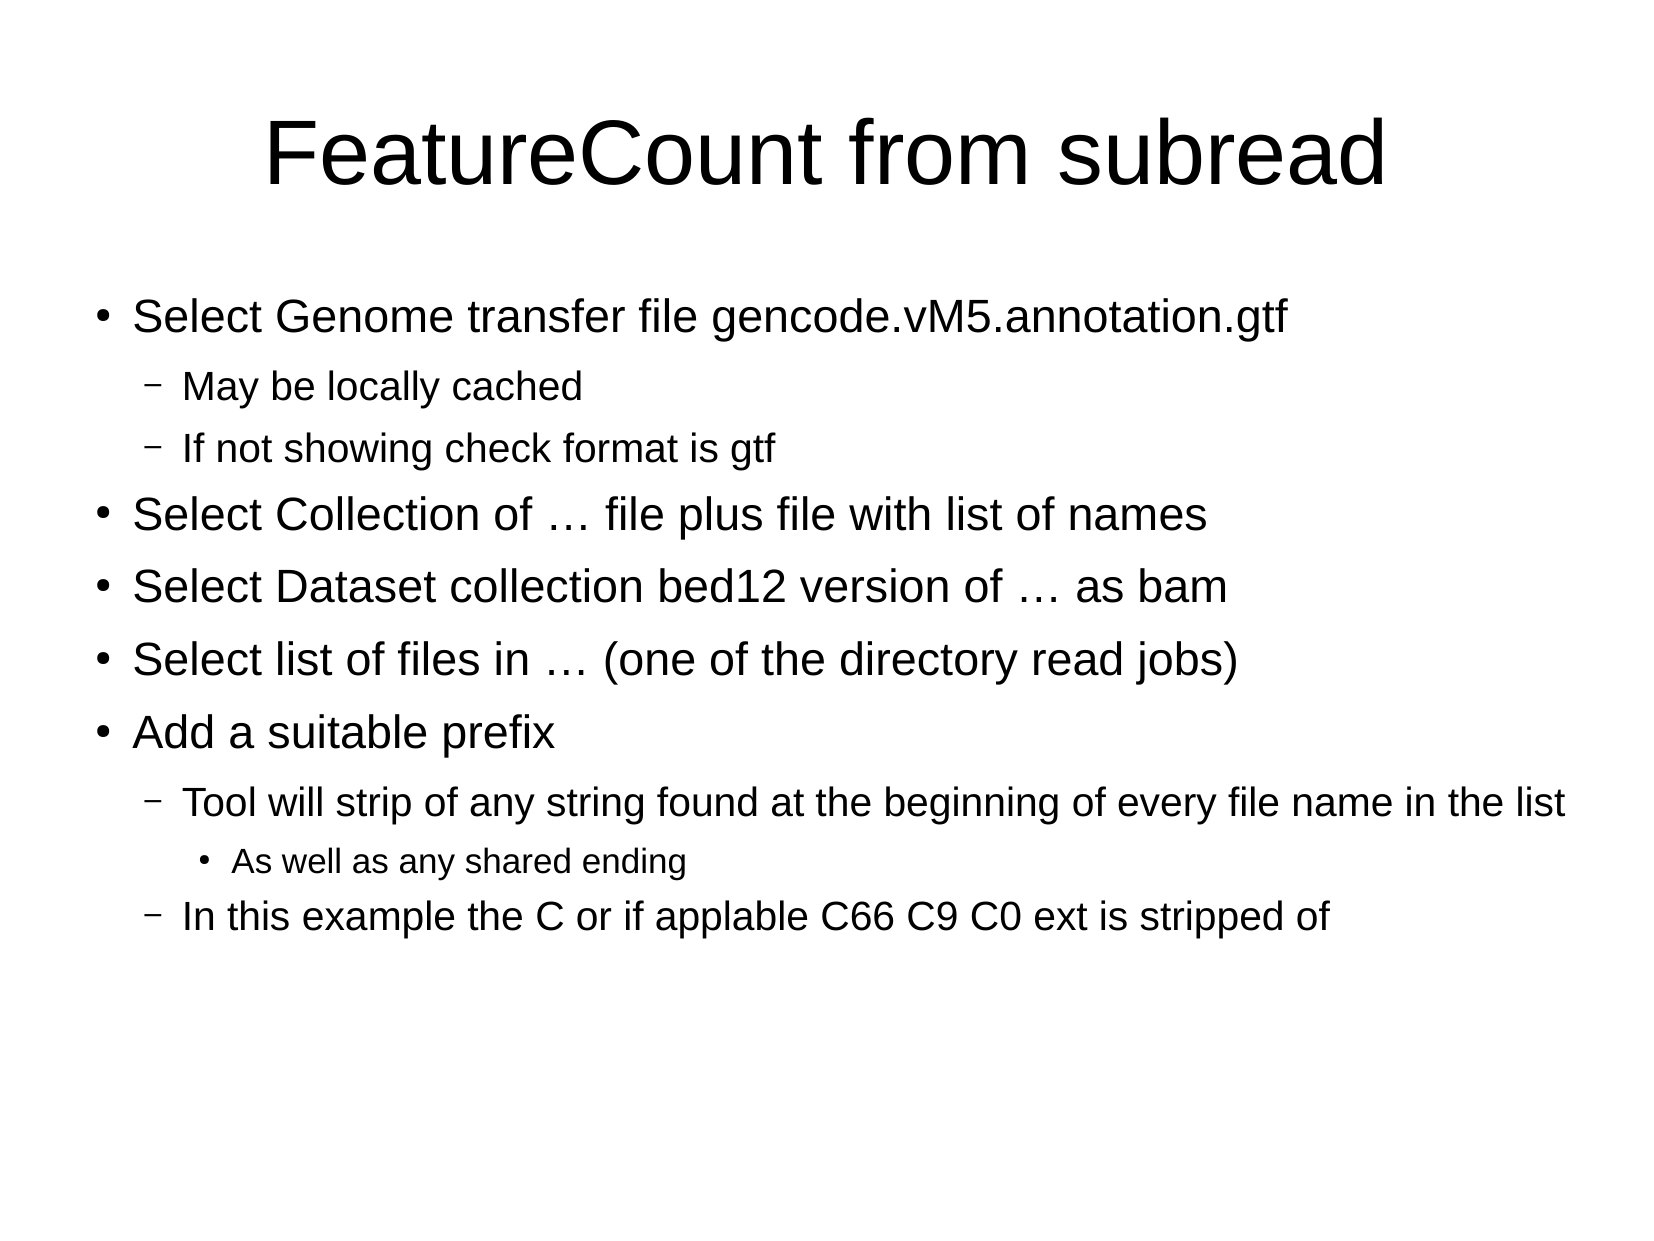

# FeatureCount from subread
Select Genome transfer file gencode.vM5.annotation.gtf
May be locally cached
If not showing check format is gtf
Select Collection of … file plus file with list of names
Select Dataset collection bed12 version of … as bam
Select list of files in … (one of the directory read jobs)
Add a suitable prefix
Tool will strip of any string found at the beginning of every file name in the list
As well as any shared ending
In this example the C or if applable C66 C9 C0 ext is stripped of